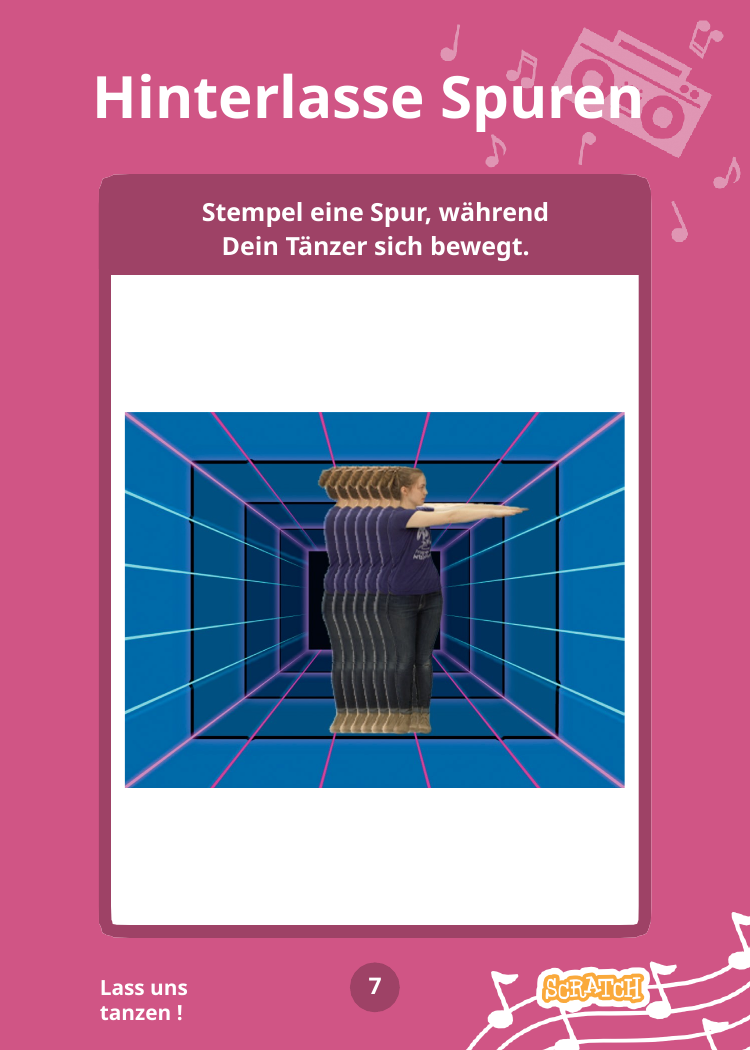

Dance Party!
Hinterlasse Spuren
Stempel eine Spur, während Dein Tänzer sich bewegt.
7
Lass uns tanzen !